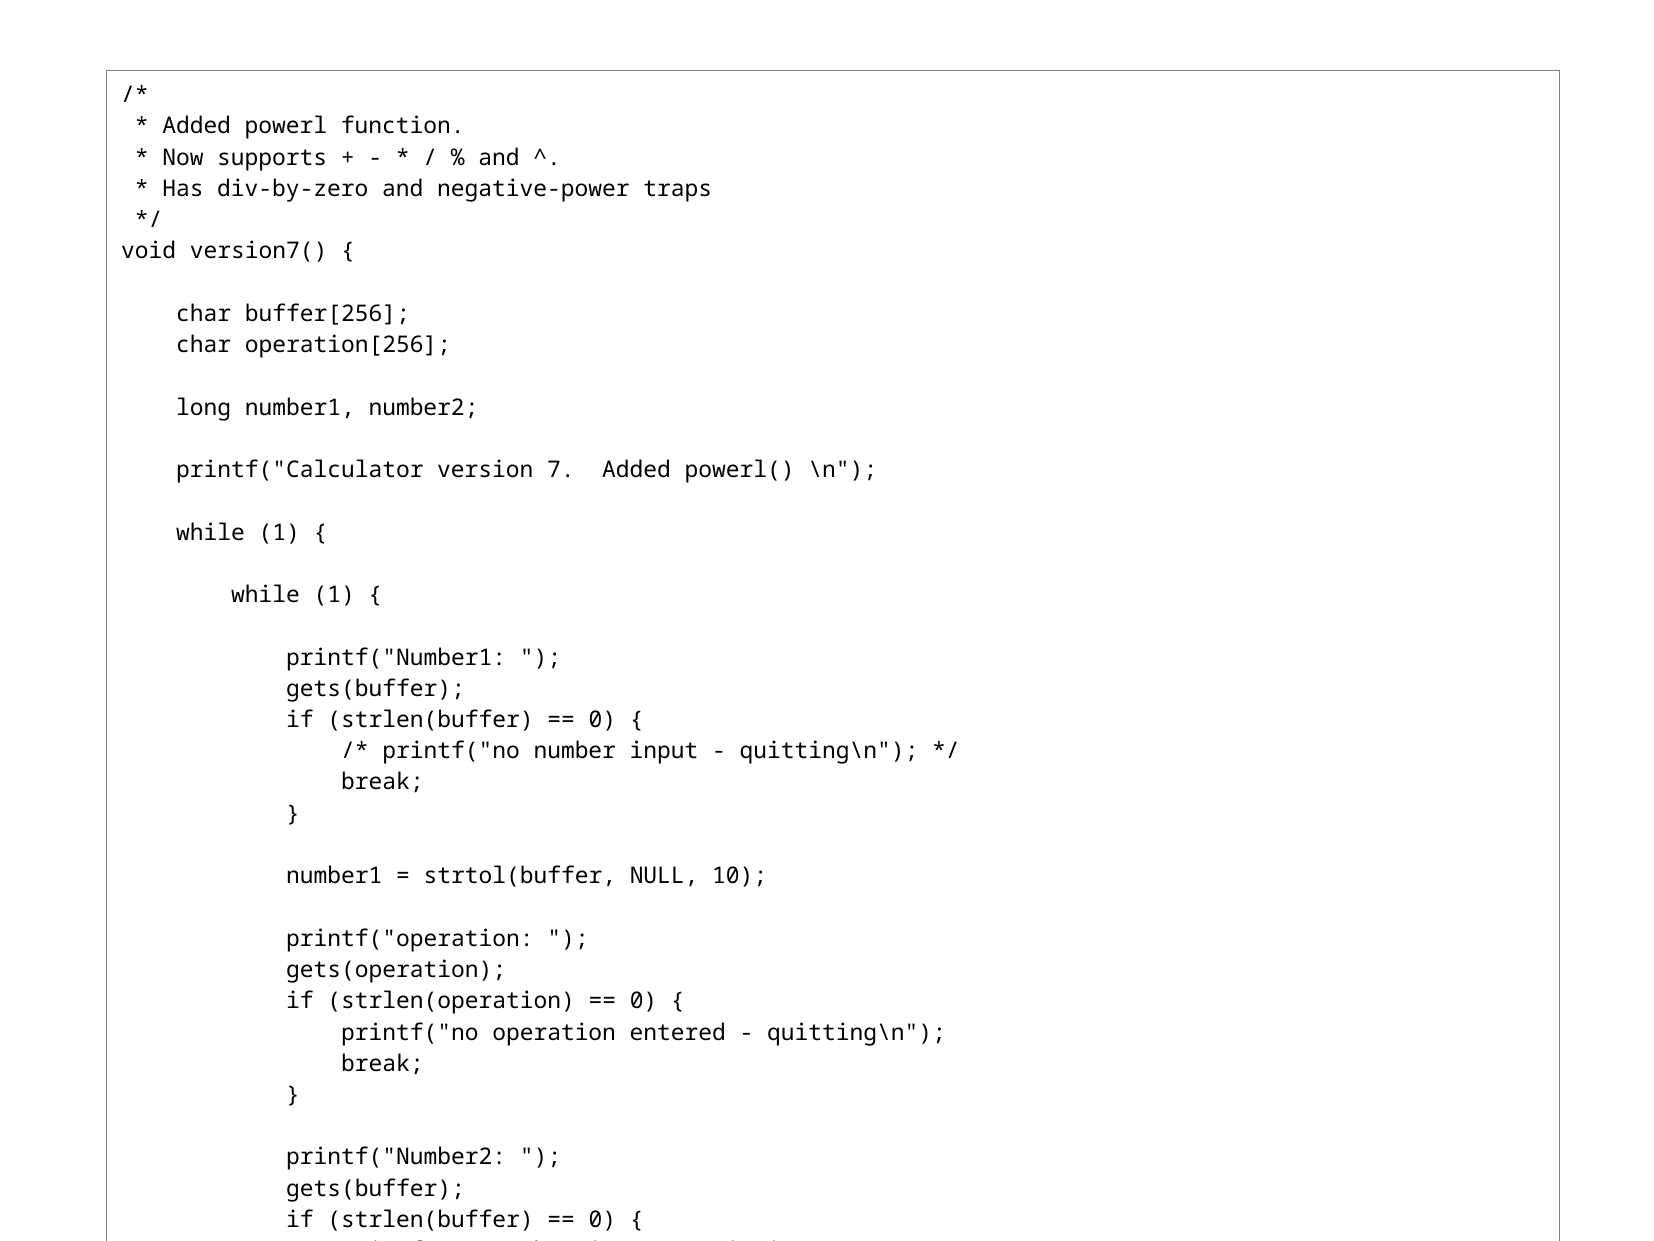

/*
 * Added powerl function.
 * Now supports + - * / % and ^.
 * Has div-by-zero and negative-power traps
 */
void version7() {
 char buffer[256];
 char operation[256];
 long number1, number2;
 printf("Calculator version 7. Added powerl() \n");
 while (1) {
 while (1) {
 printf("Number1: ");
 gets(buffer);
 if (strlen(buffer) == 0) {
 /* printf("no number input - quitting\n"); */
 break;
 }
 number1 = strtol(buffer, NULL, 10);
 printf("operation: ");
 gets(operation);
 if (strlen(operation) == 0) {
 printf("no operation entered - quitting\n");
 break;
 }
 printf("Number2: ");
 gets(buffer);
 if (strlen(buffer) == 0) {
 printf("no number input - quitting\n");
 break;
 }
 number2 = strtol(buffer, NULL, 10);